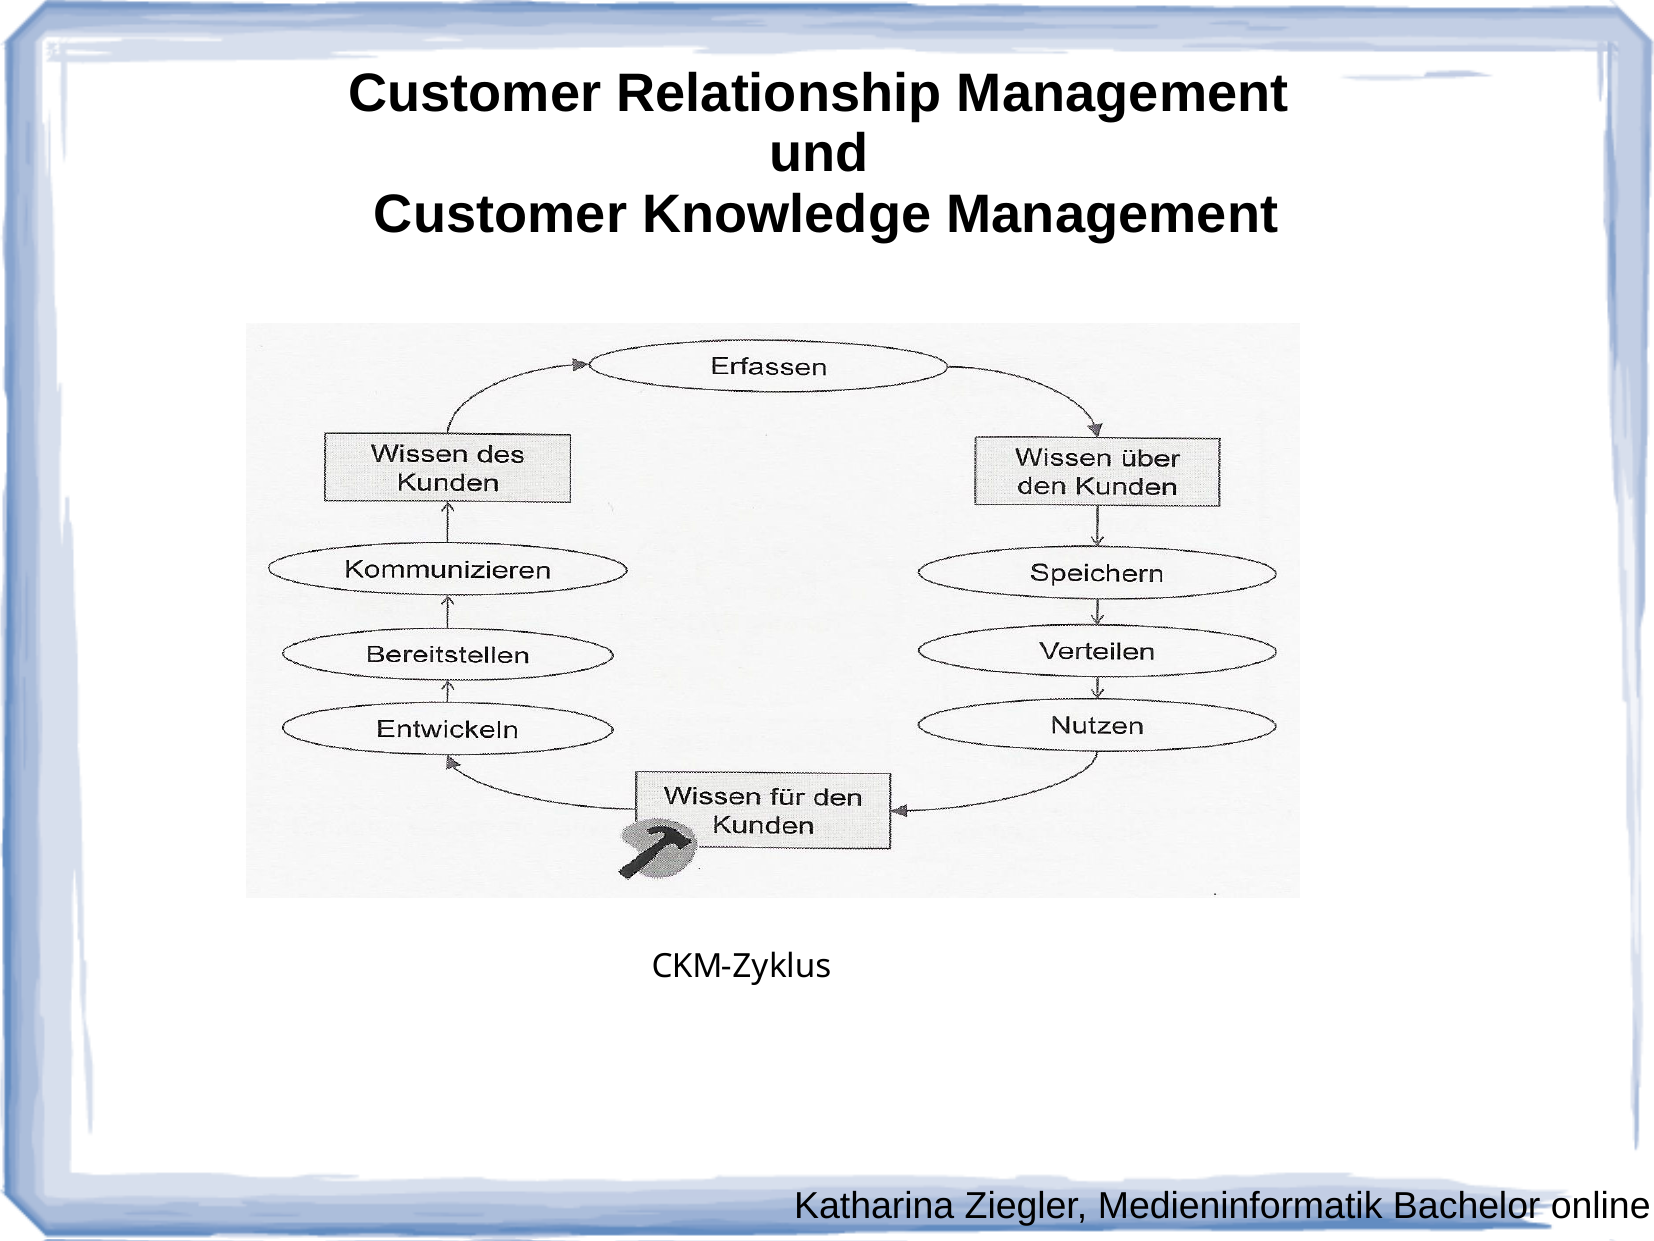

# Customer Relationship Management und Customer Knowledge Management
Katharina Ziegler, Medieninformatik Bachelor online